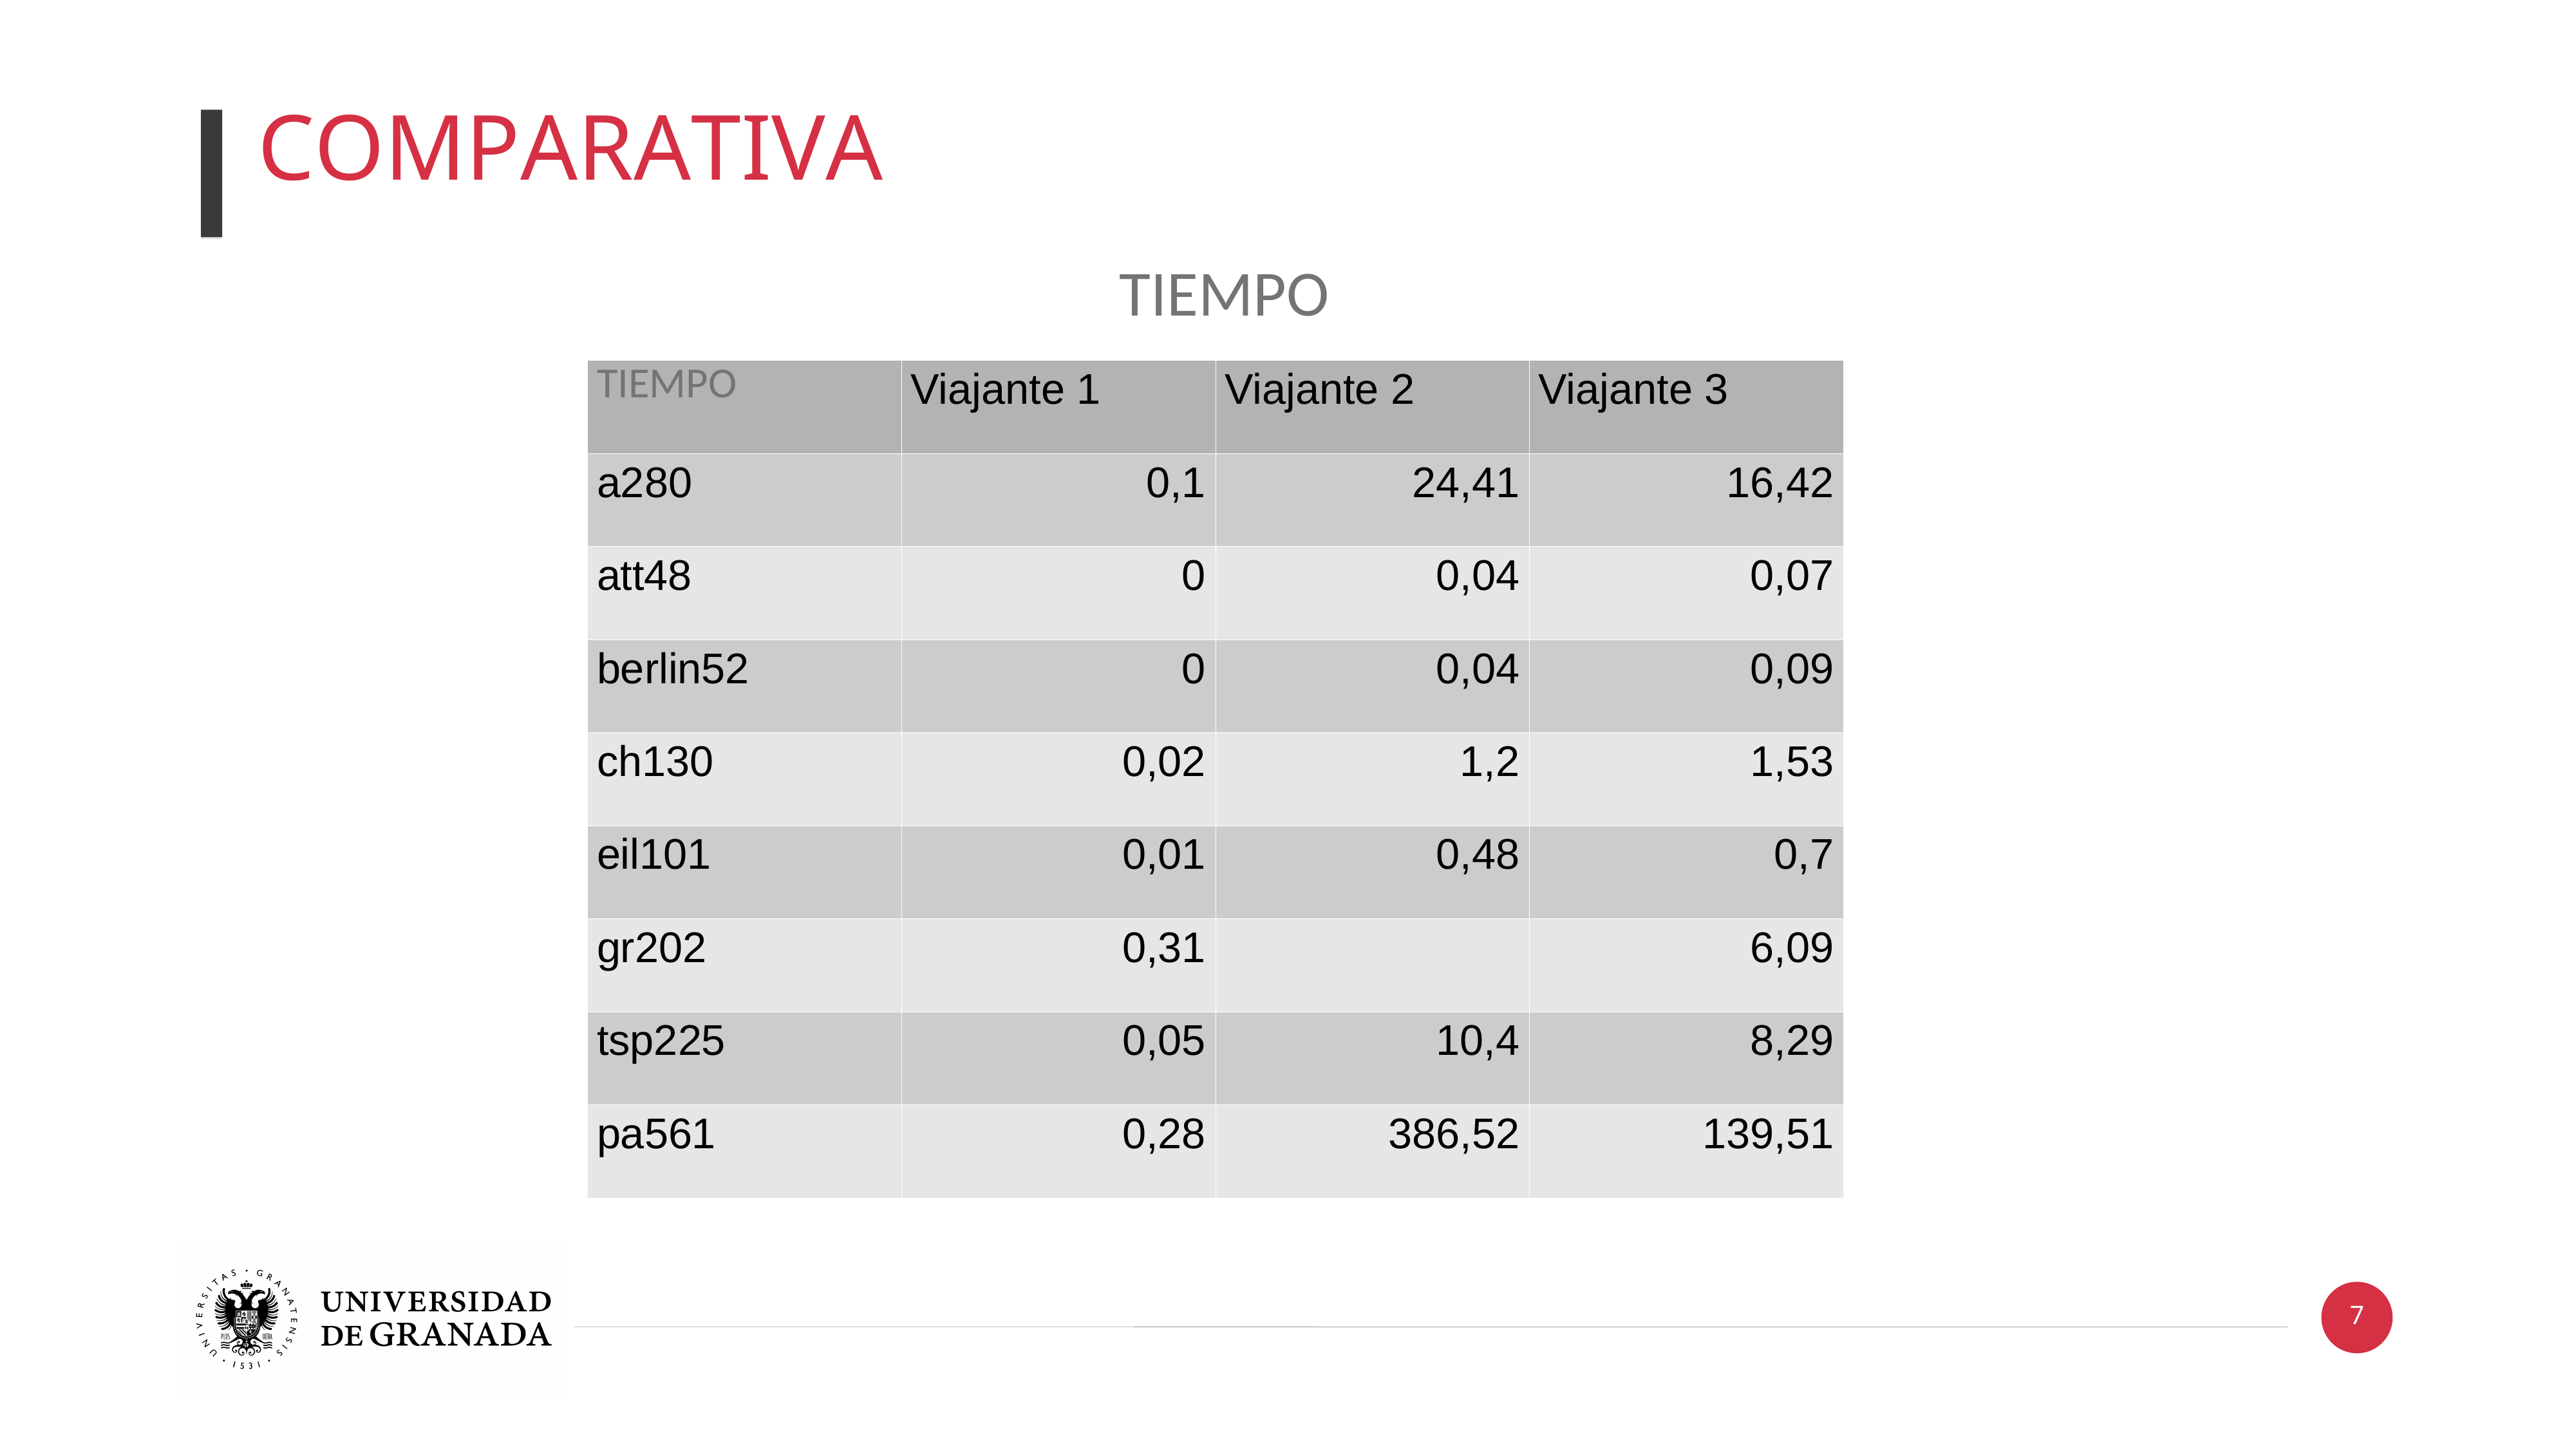

COMPARATIVA
TIEMPO
| TIEMPO | Viajante 1 | Viajante 2 | Viajante 3 |
| --- | --- | --- | --- |
| a280 | 0,1 | 24,41 | 16,42 |
| att48 | 0 | 0,04 | 0,07 |
| berlin52 | 0 | 0,04 | 0,09 |
| ch130 | 0,02 | 1,2 | 1,53 |
| eil101 | 0,01 | 0,48 | 0,7 |
| gr202 | 0,31 | | 6,09 |
| tsp225 | 0,05 | 10,4 | 8,29 |
| pa561 | 0,28 | 386,52 | 139,51 |